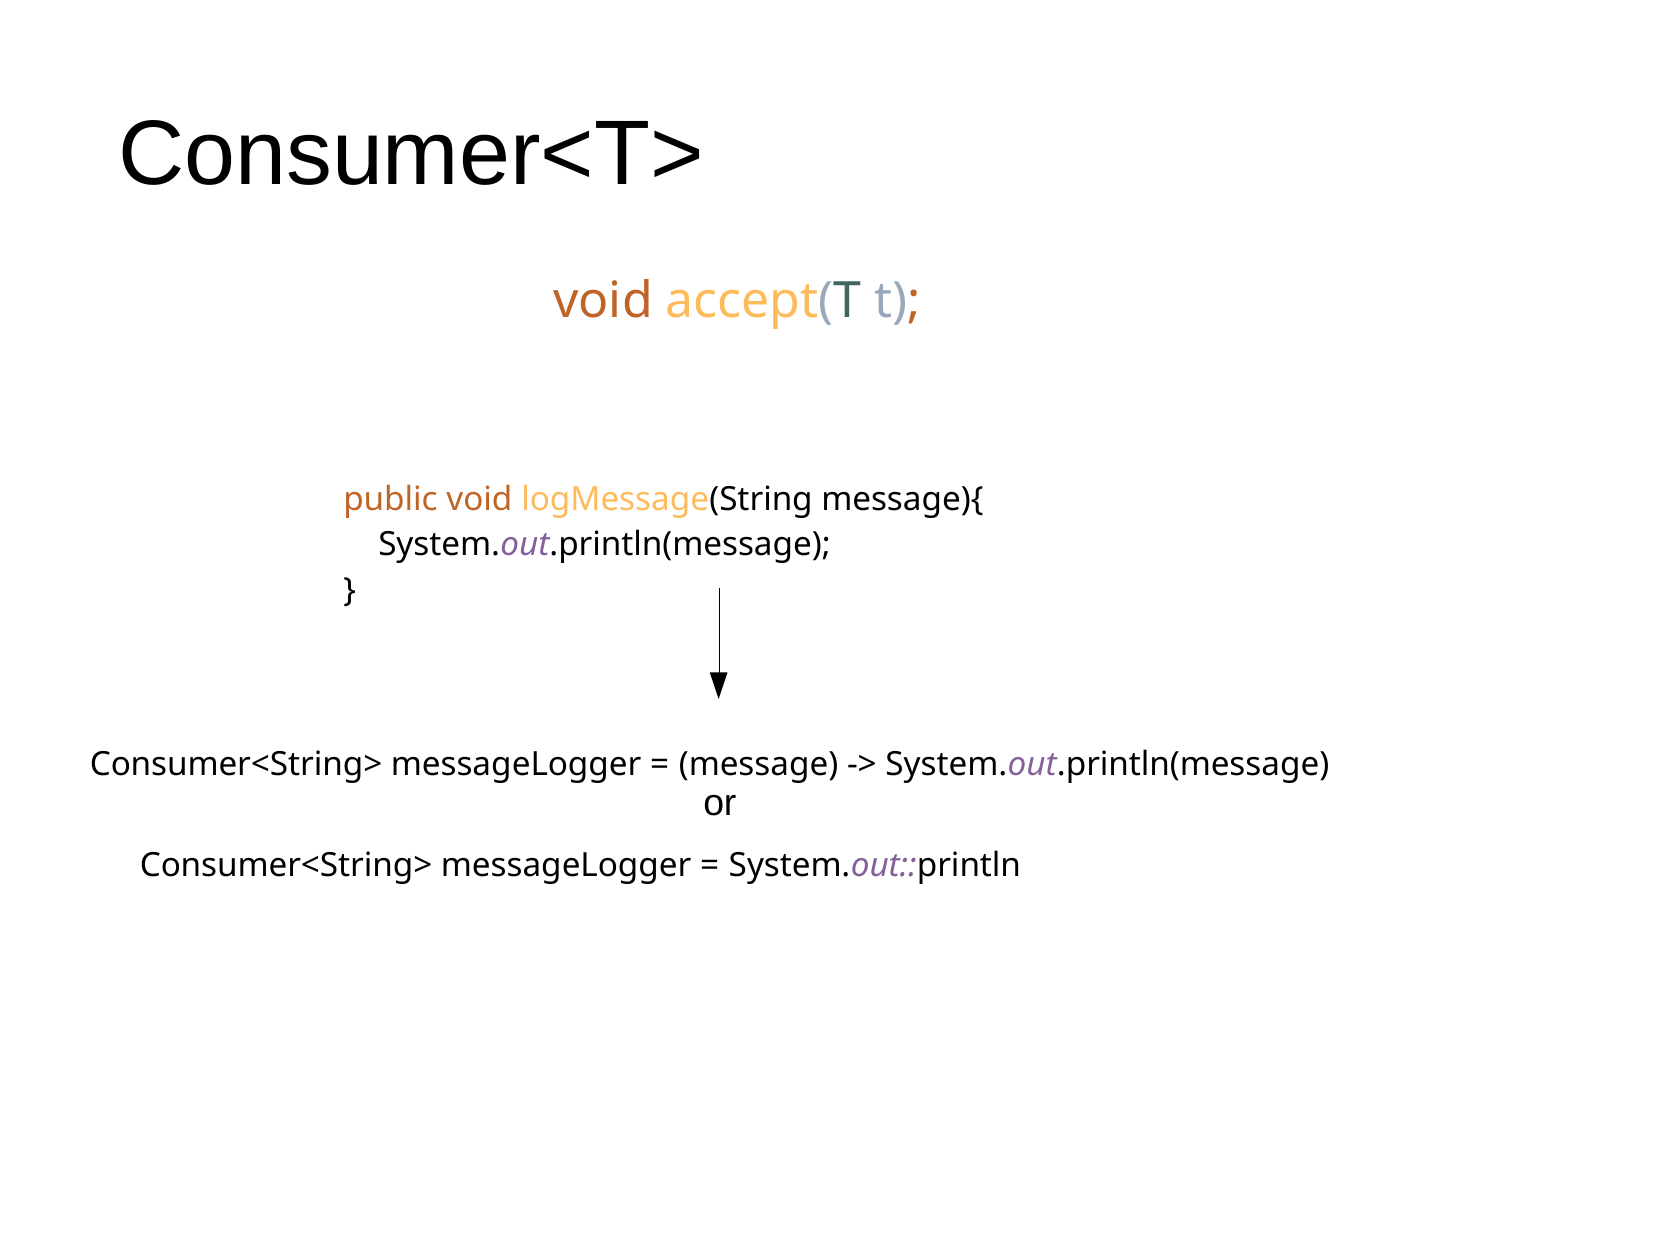

# Consumer<T>
void accept(T t);
public void logMessage(String message){
 System.out.println(message);
}
Consumer<String> messageLogger = (message) -> System.out.println(message)
or
Consumer<String> messageLogger = System.out::println